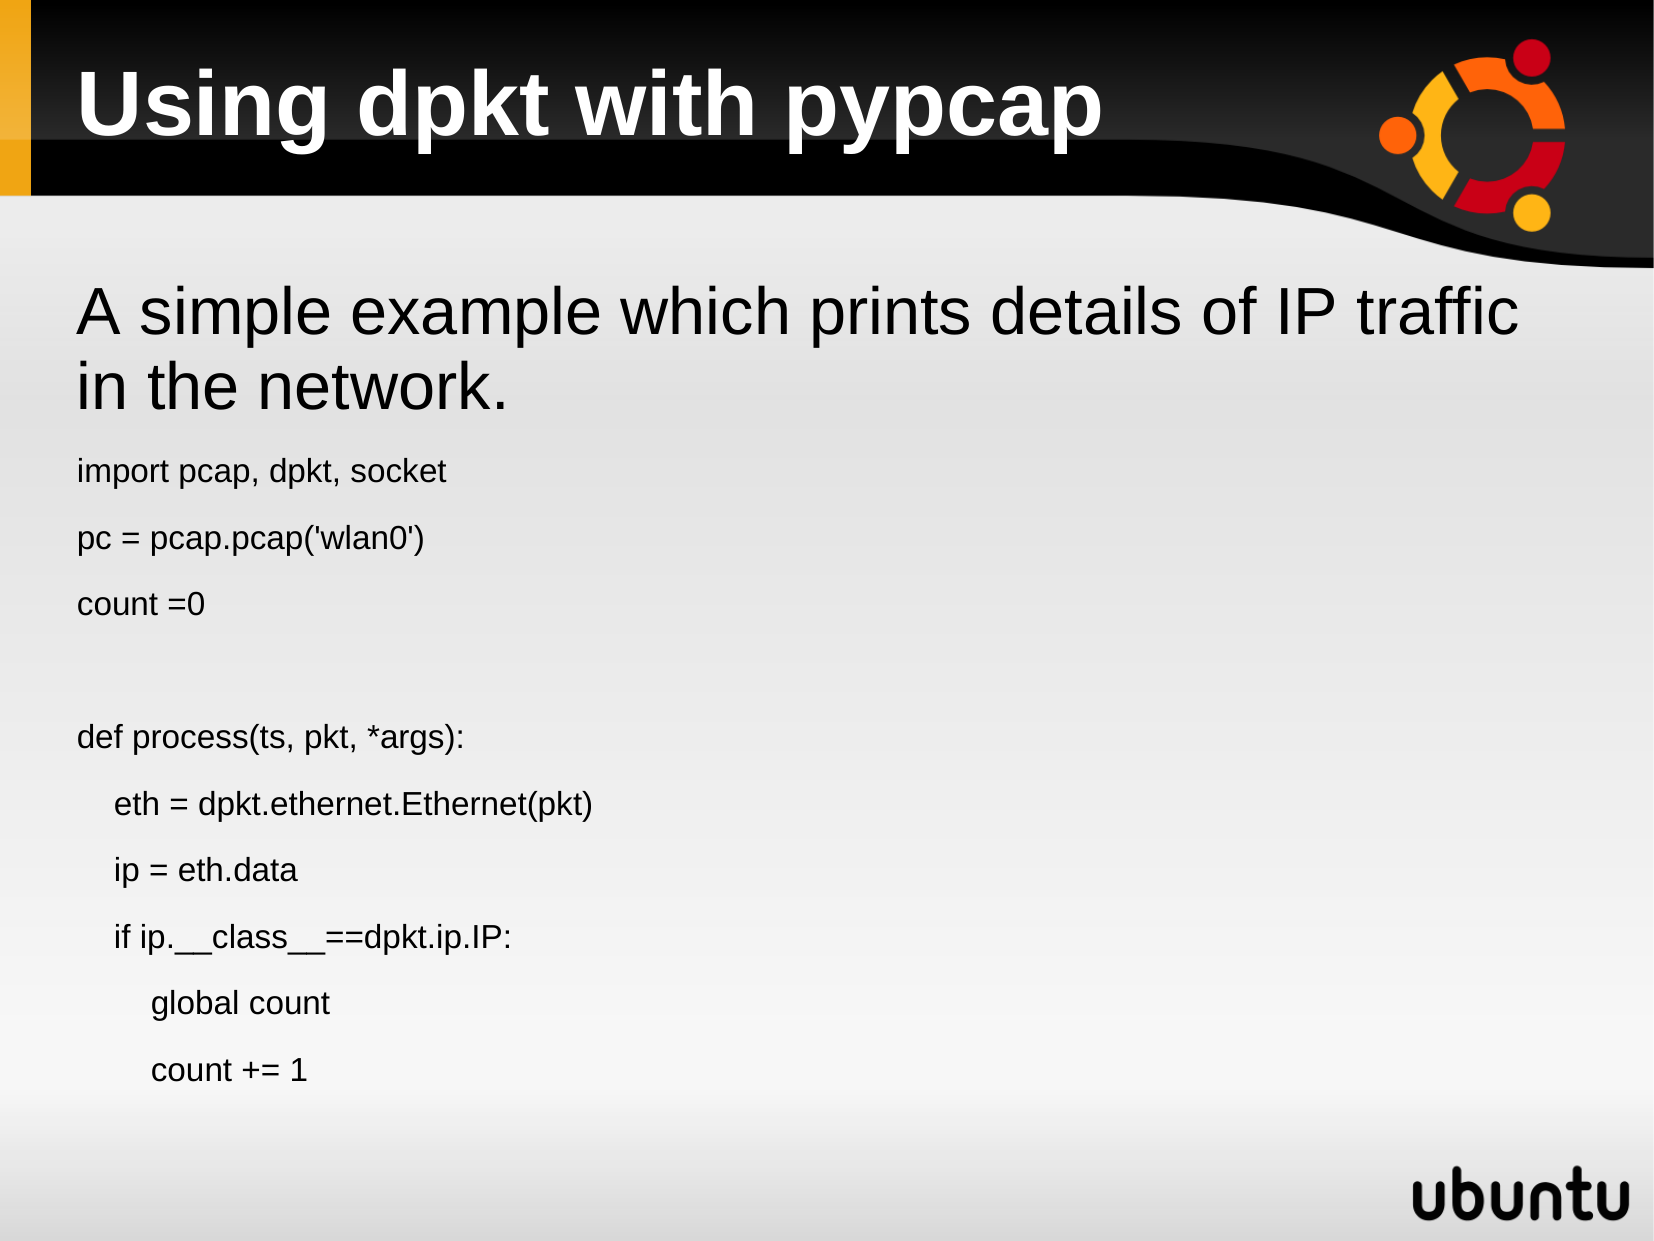

# Using dpkt with pypcap
A simple example which prints details of IP traffic in the network.
import pcap, dpkt, socket
pc = pcap.pcap('wlan0')
count =0
def process(ts, pkt, *args):
 eth = dpkt.ethernet.Ethernet(pkt)
 ip = eth.data
 if ip.__class__==dpkt.ip.IP:
 global count
 count += 1